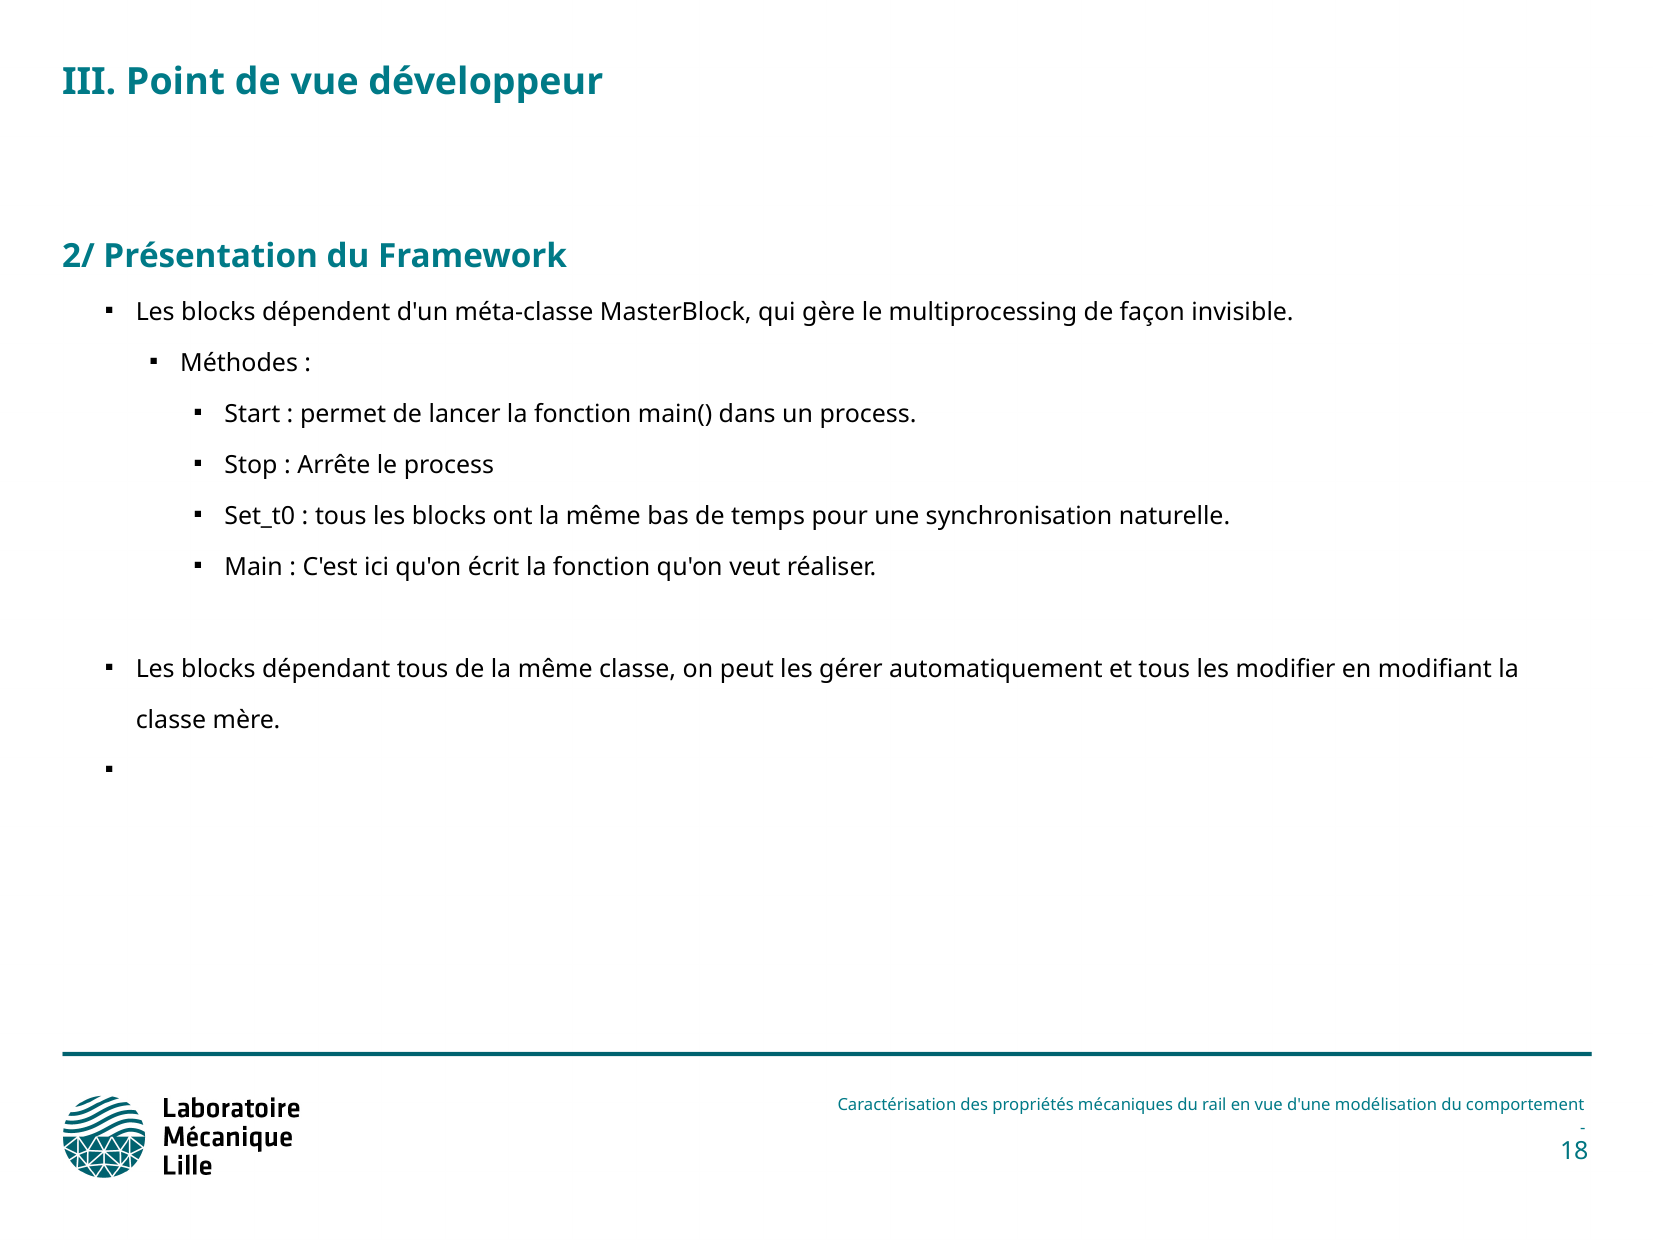

III. Point de vue développeur
2/ Présentation du Framework
Les blocks dépendent d'un méta-classe MasterBlock, qui gère le multiprocessing de façon invisible.
Méthodes :
Start : permet de lancer la fonction main() dans un process.
Stop : Arrête le process
Set_t0 : tous les blocks ont la même bas de temps pour une synchronisation naturelle.
Main : C'est ici qu'on écrit la fonction qu'on veut réaliser.
Les blocks dépendant tous de la même classe, on peut les gérer automatiquement et tous les modifier en modifiant la classe mère.
18